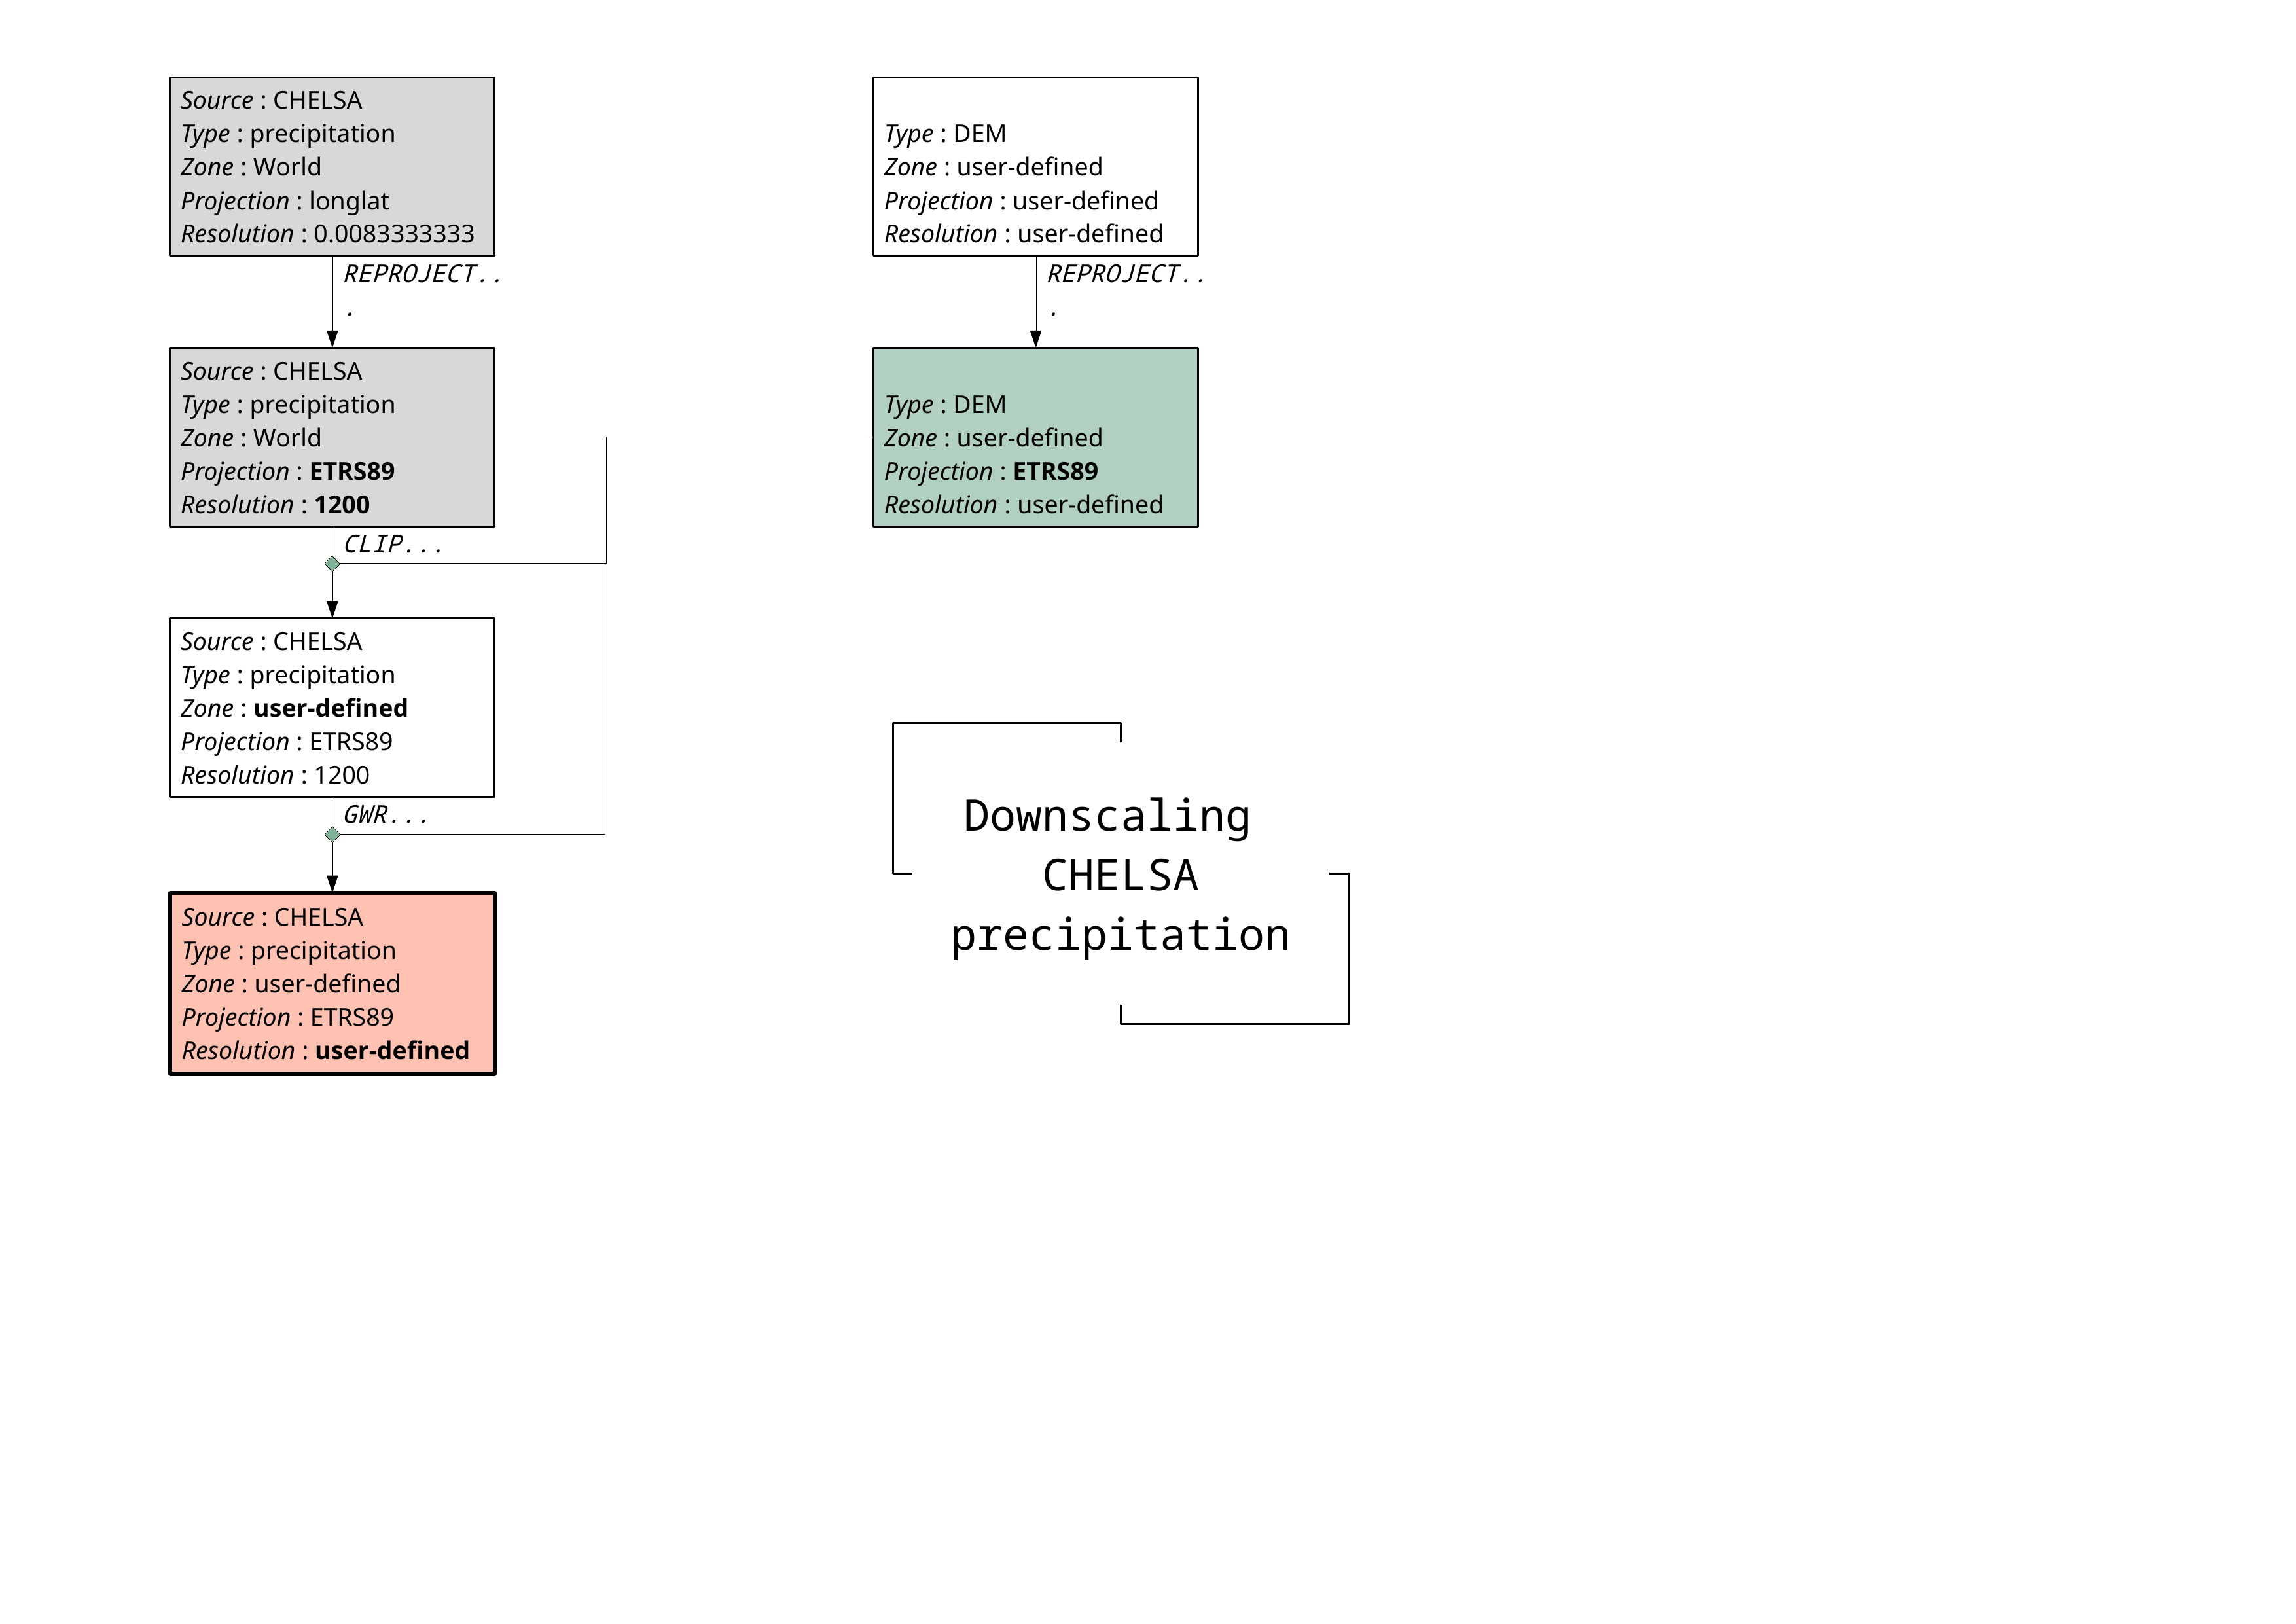

Source : CHELSA
Type : precipitation
Zone : World
Projection : longlat
Resolution : 0.0083333333
Type : DEM
Zone : user-defined
Projection : user-defined
Resolution : user-defined
REPROJECT...
REPROJECT...
Source : CHELSA
Type : precipitation
Zone : World
Projection : ETRS89
Resolution : 1200
Type : DEM
Zone : user-defined
Projection : ETRS89
Resolution : user-defined
CLIP...
Source : CHELSA
Type : precipitation
Zone : user-defined
Projection : ETRS89
Resolution : 1200
Downscaling
CHELSA precipitation
GWR...
Source : CHELSA
Type : precipitation
Zone : user-defined
Projection : ETRS89
Resolution : user-defined